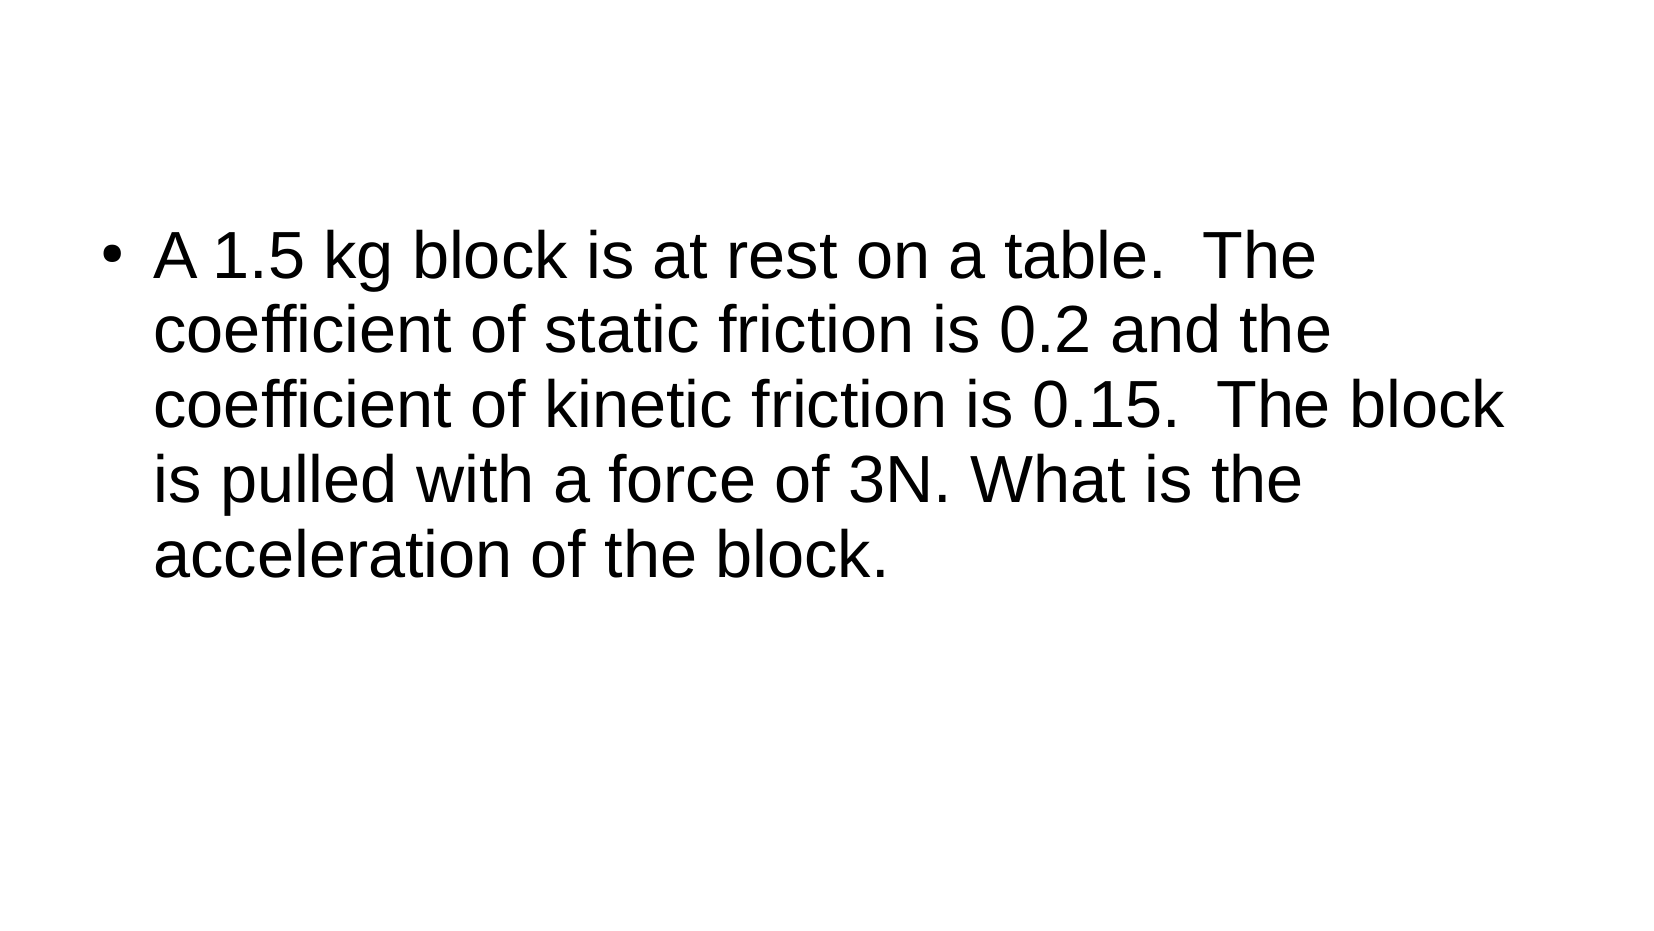

# A 1.5 kg block is at rest on a table. The coefficient of static friction is 0.2 and the coefficient of kinetic friction is 0.15. The block is pulled with a force of 3N. What is the acceleration of the block.